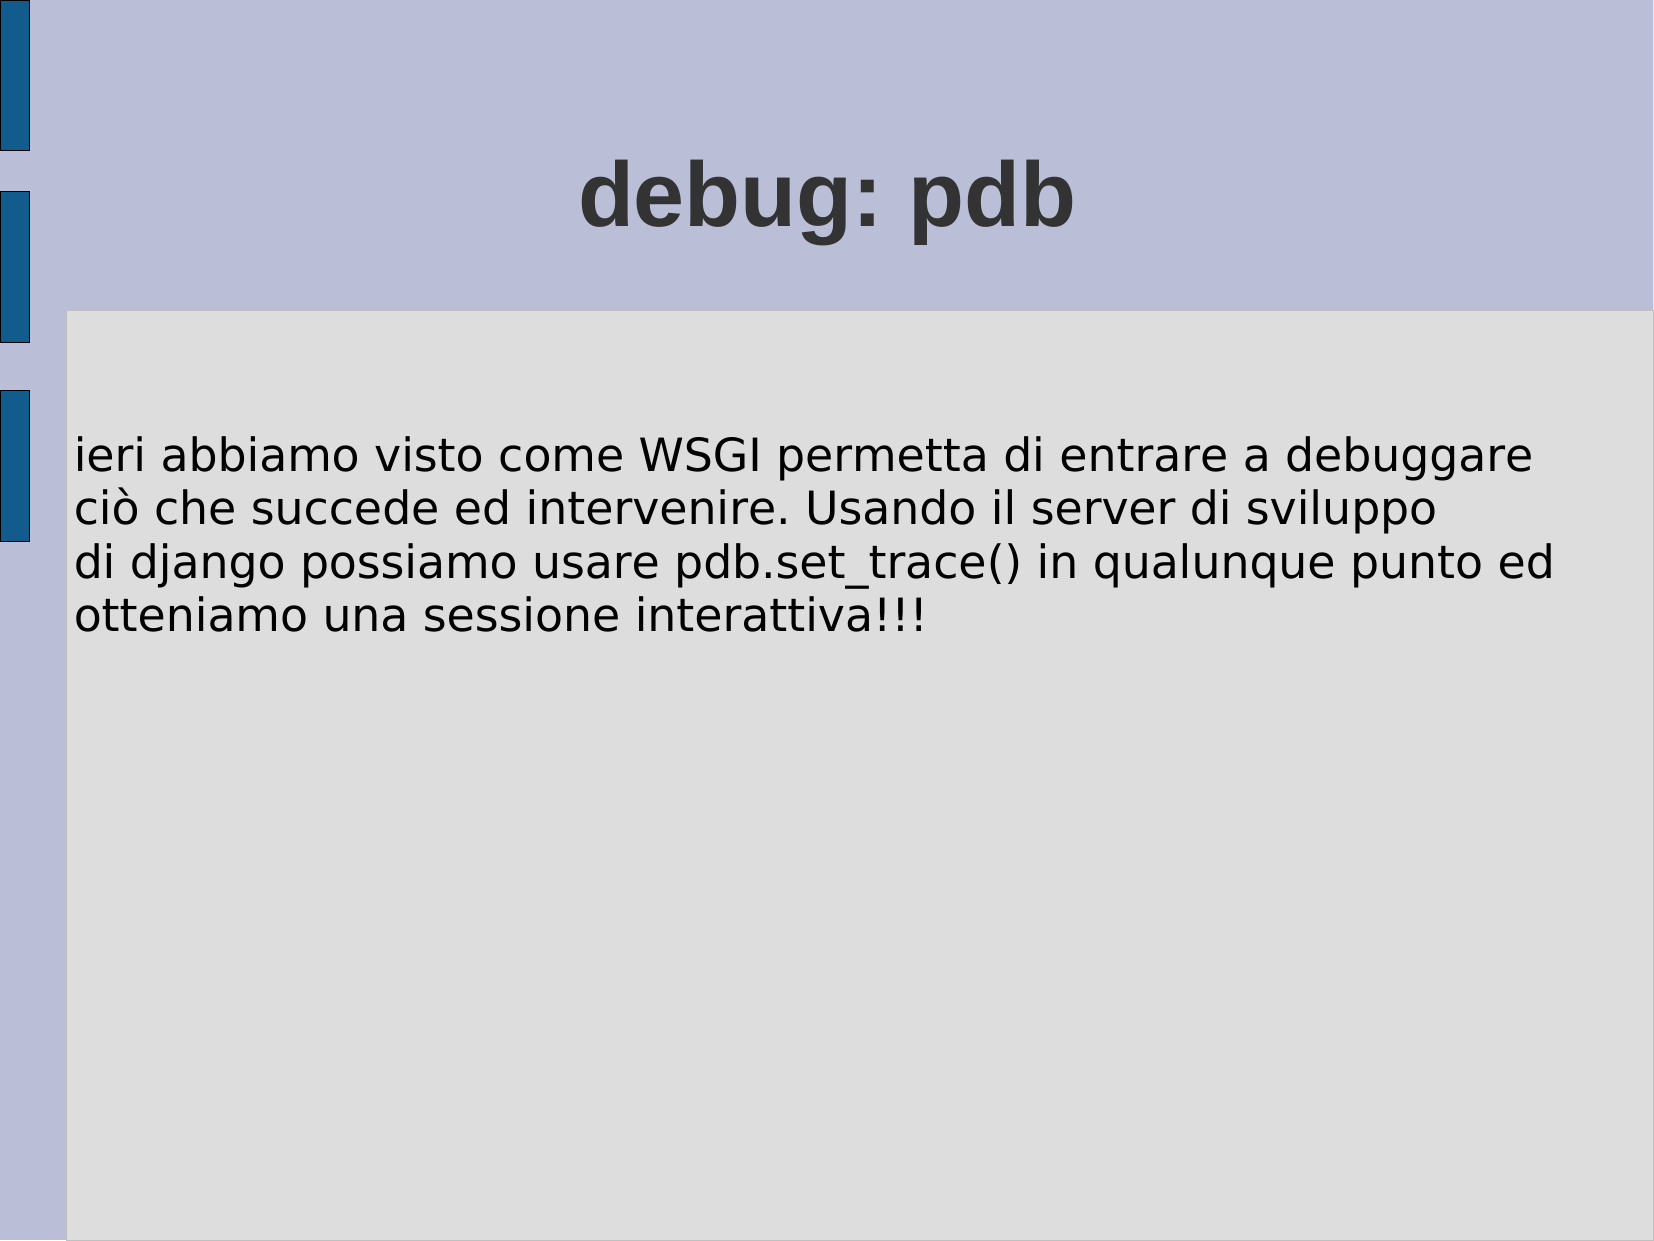

# debug: pdb
ieri abbiamo visto come WSGI permetta di entrare a debuggare
ciò che succede ed intervenire. Usando il server di sviluppo
di django possiamo usare pdb.set_trace() in qualunque punto ed
otteniamo una sessione interattiva!!!